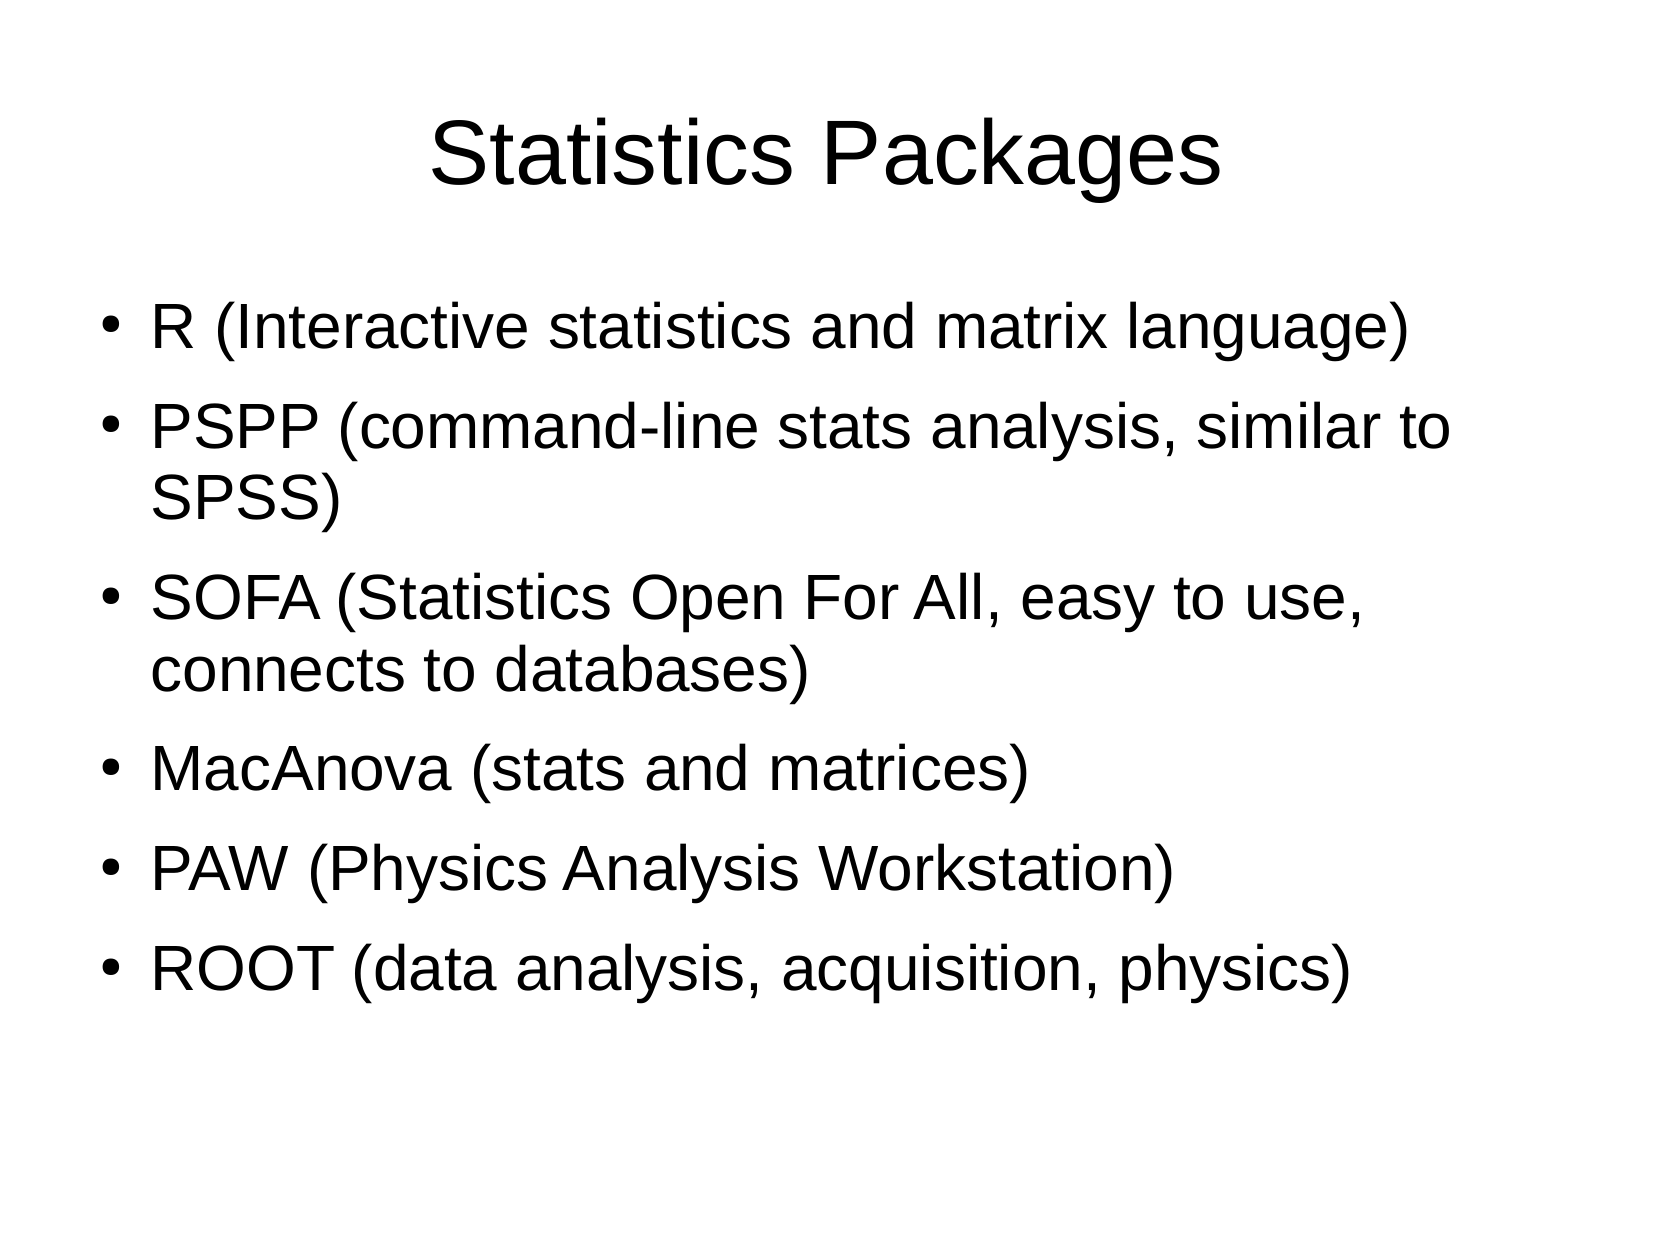

# Statistics Packages
R (Interactive statistics and matrix language)
PSPP (command-line stats analysis, similar to SPSS)
SOFA (Statistics Open For All, easy to use, connects to databases)
MacAnova (stats and matrices)
PAW (Physics Analysis Workstation)
ROOT (data analysis, acquisition, physics)